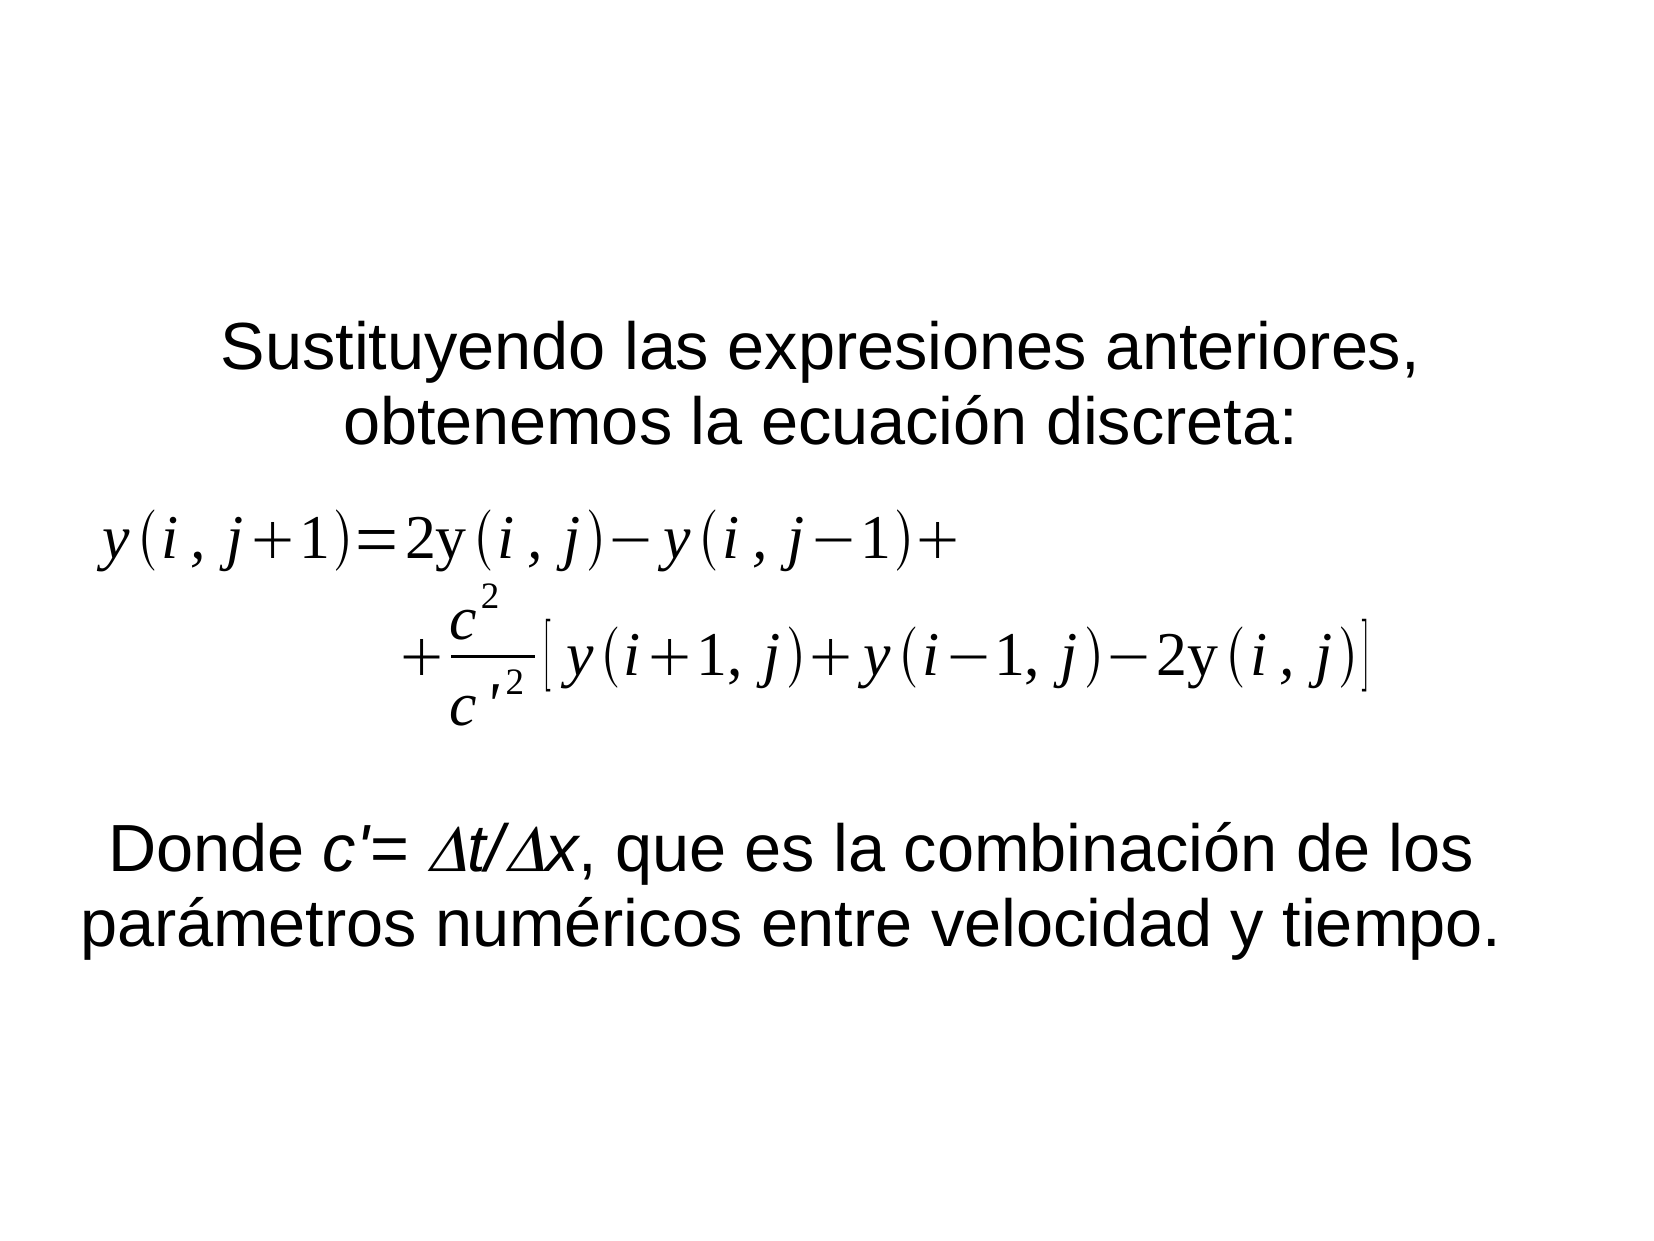

#
Sustituyendo las expresiones anteriores, obtenemos la ecuación discreta:
Donde c'= Dt/Dx, que es la combinación de los parámetros numéricos entre velocidad y tiempo.